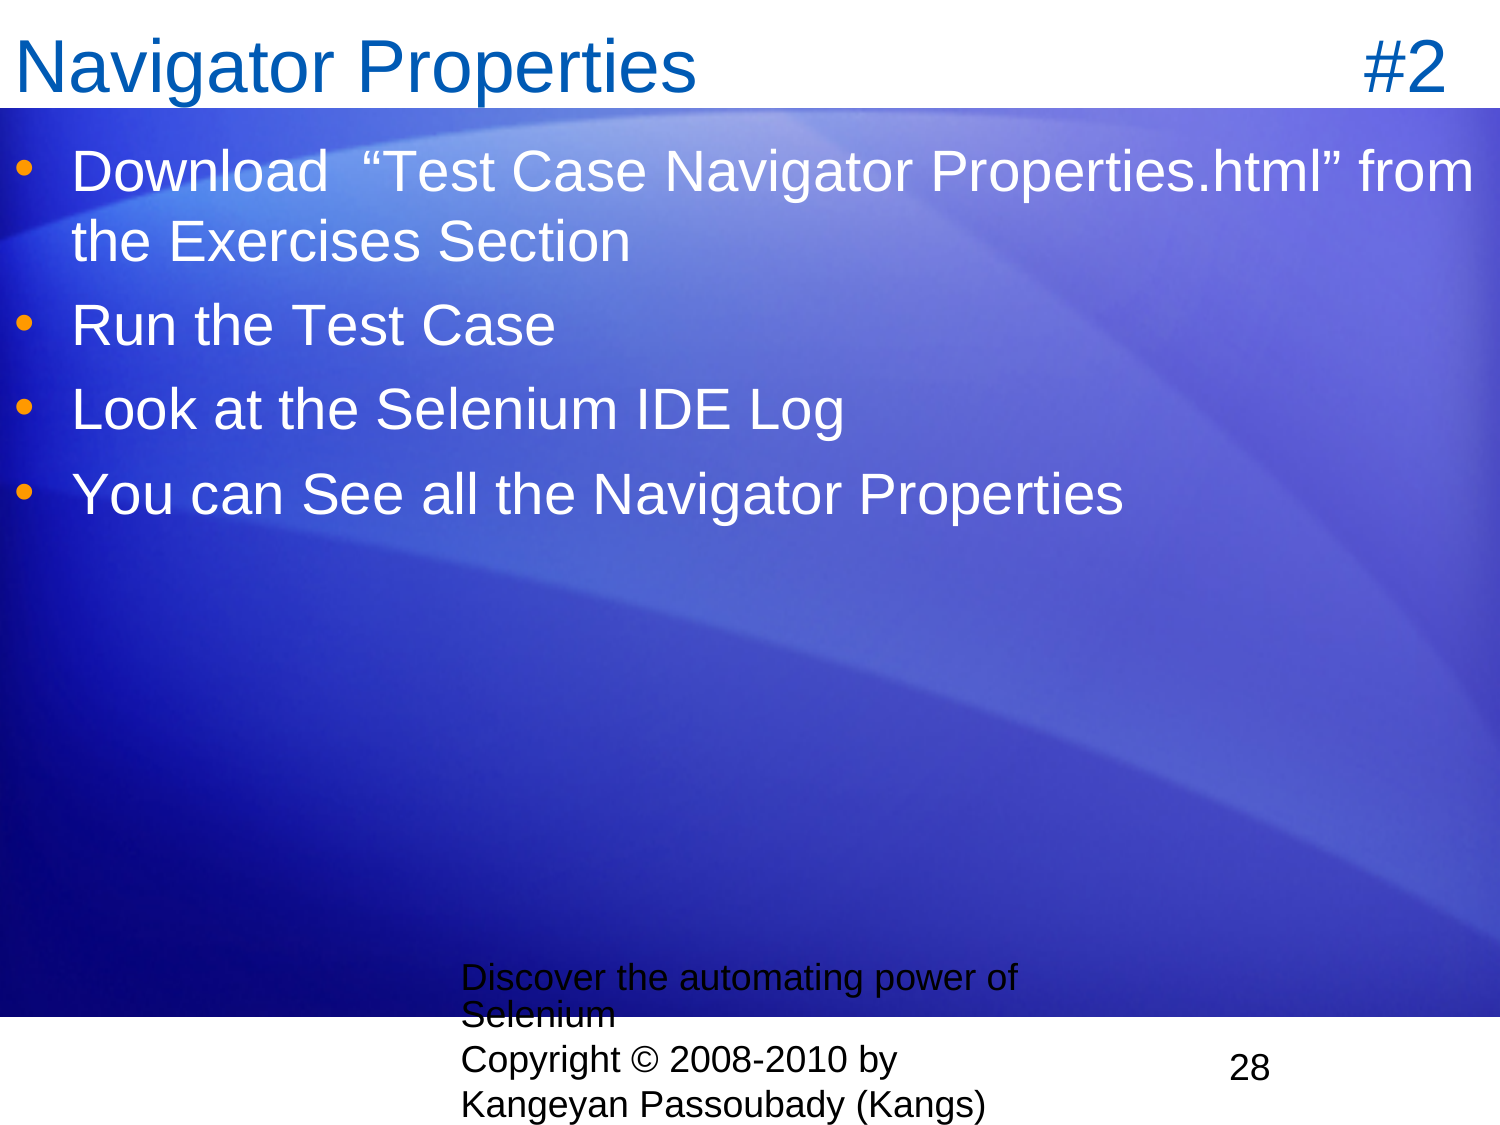

Navigator Properties					#2
# Download “Test Case Navigator Properties.html” from the Exercises Section
Run the Test Case
Look at the Selenium IDE Log
You can See all the Navigator Properties
Discover the automating power of Selenium
28